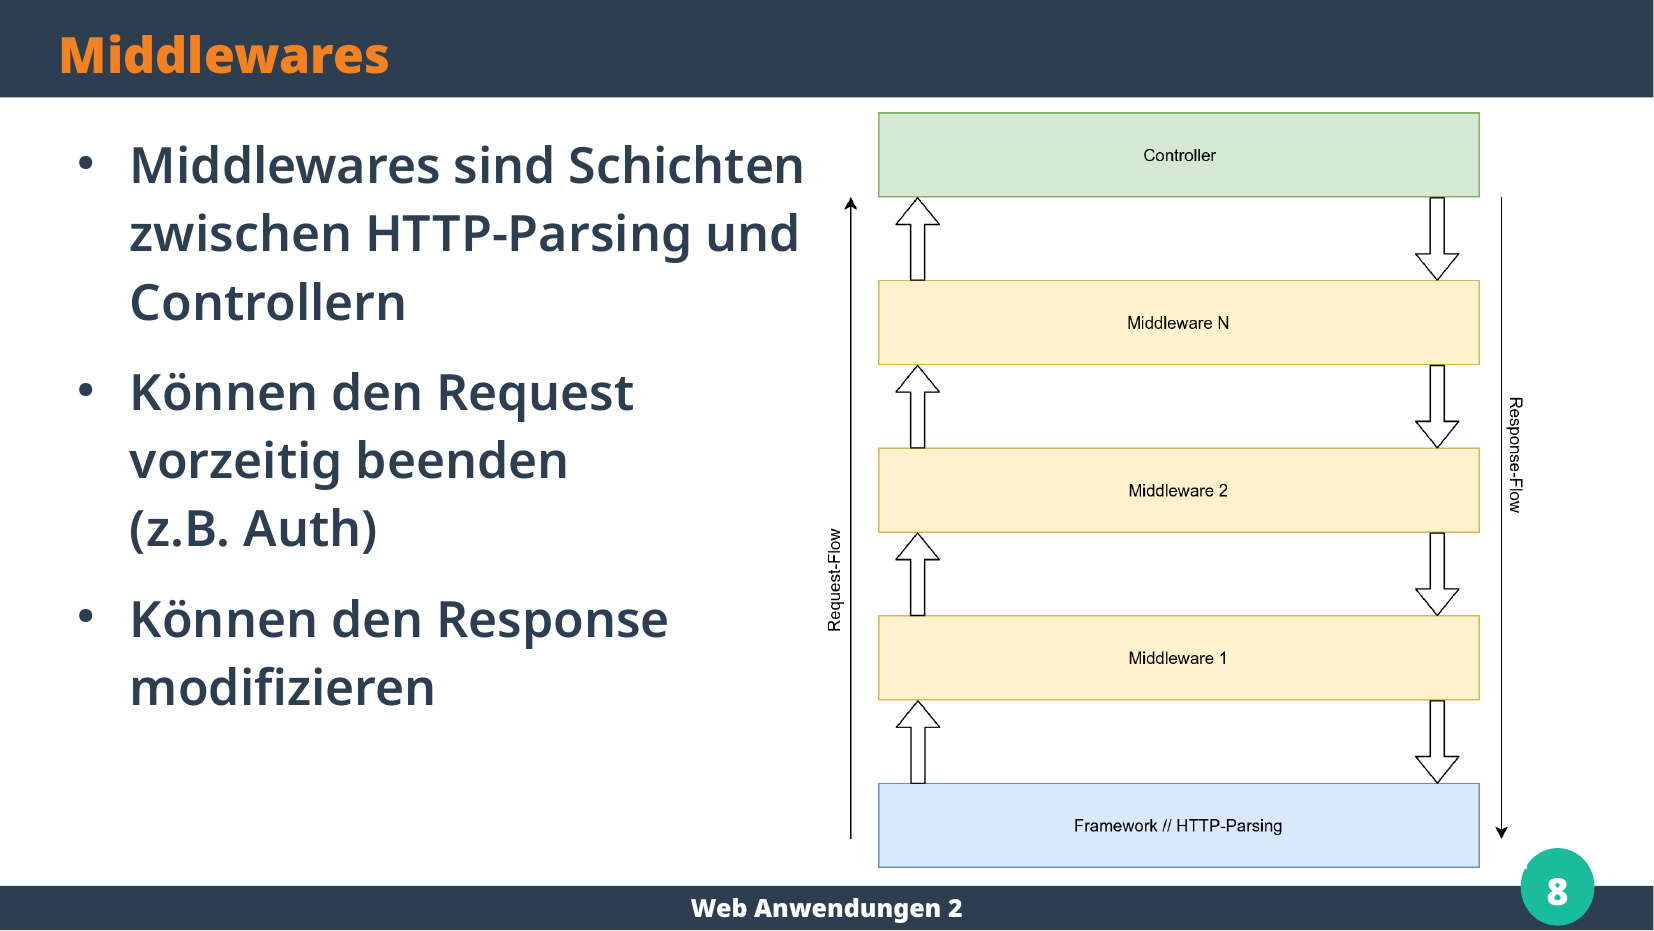

# Middlewares
Middlewares sind Schichten zwischen HTTP-Parsing und Controllern
Können den Request vorzeitig beenden
(z.B. Auth)
Können den Response modifizieren
8